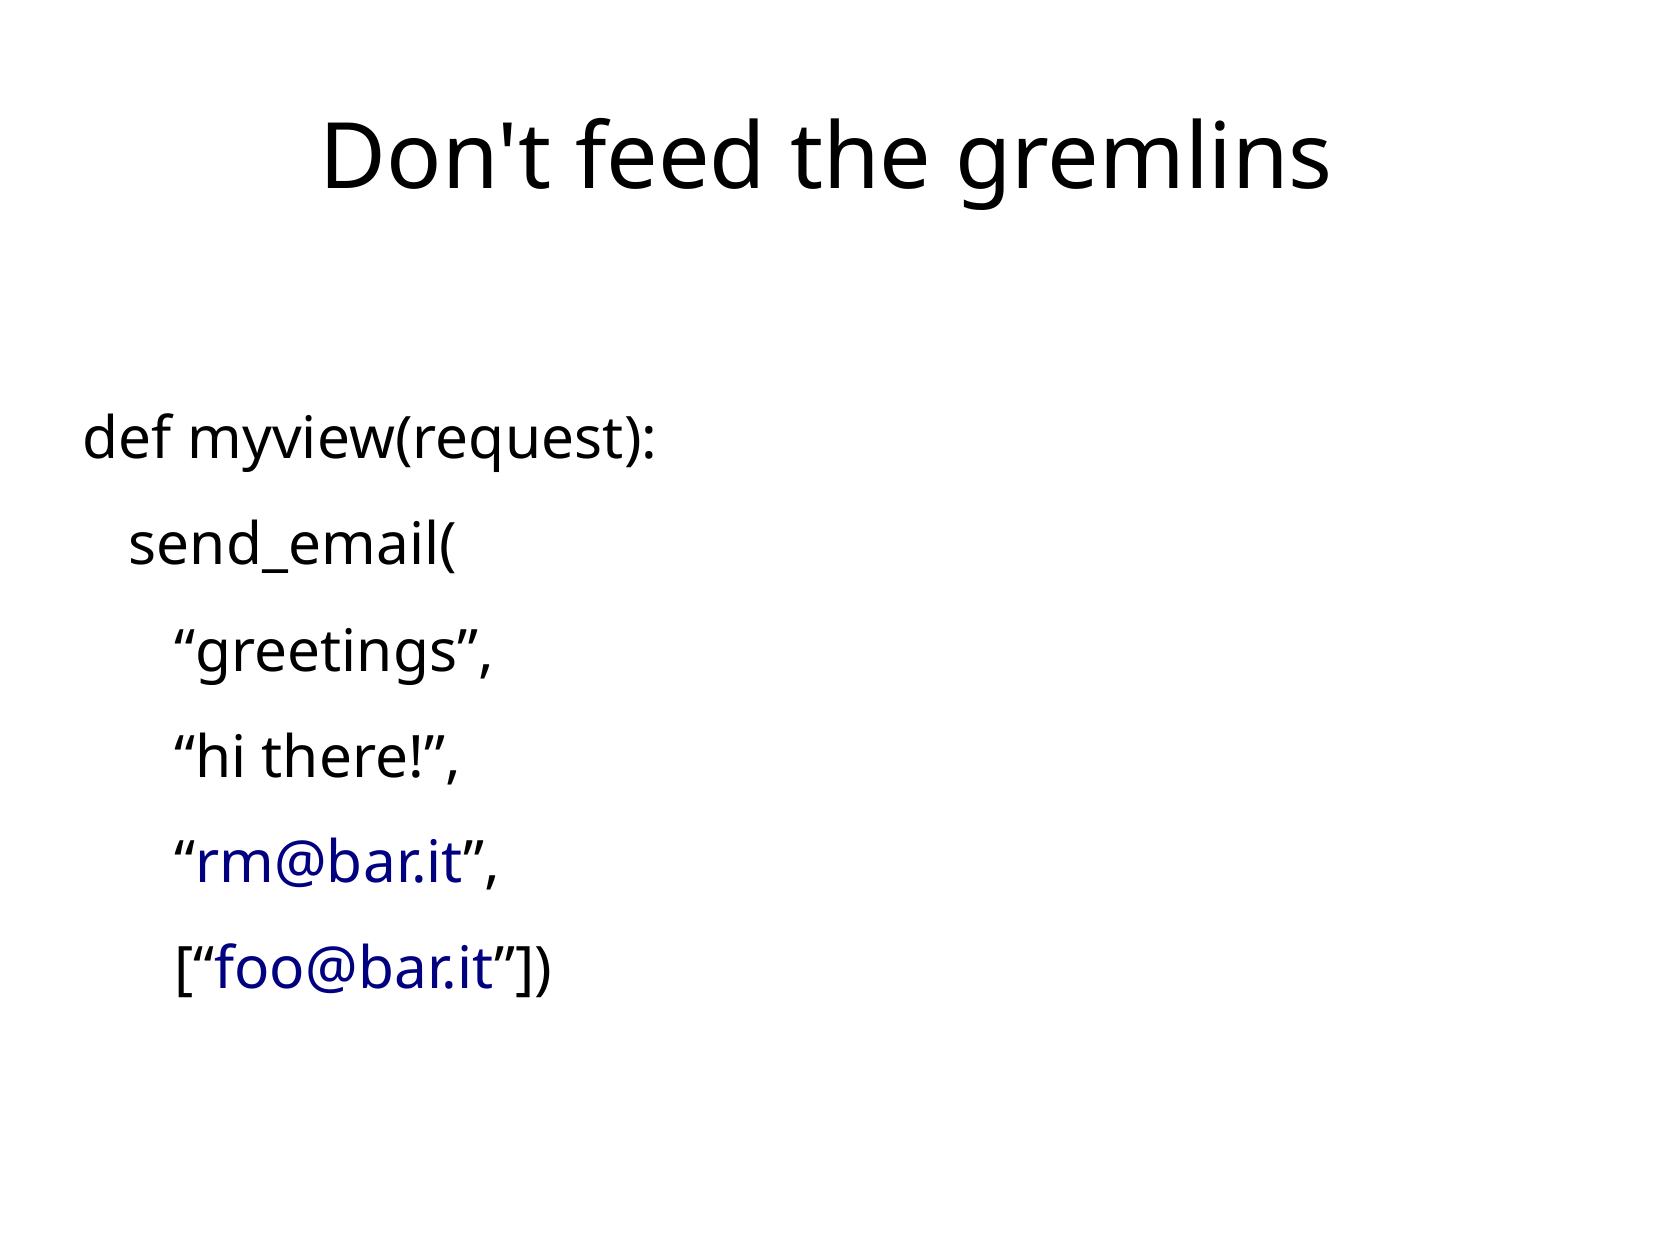

# Don't feed the gremlins
def myview(request):
 send_email(
 “greetings”,
 “hi there!”,
 “rm@bar.it”,
 [“foo@bar.it”])